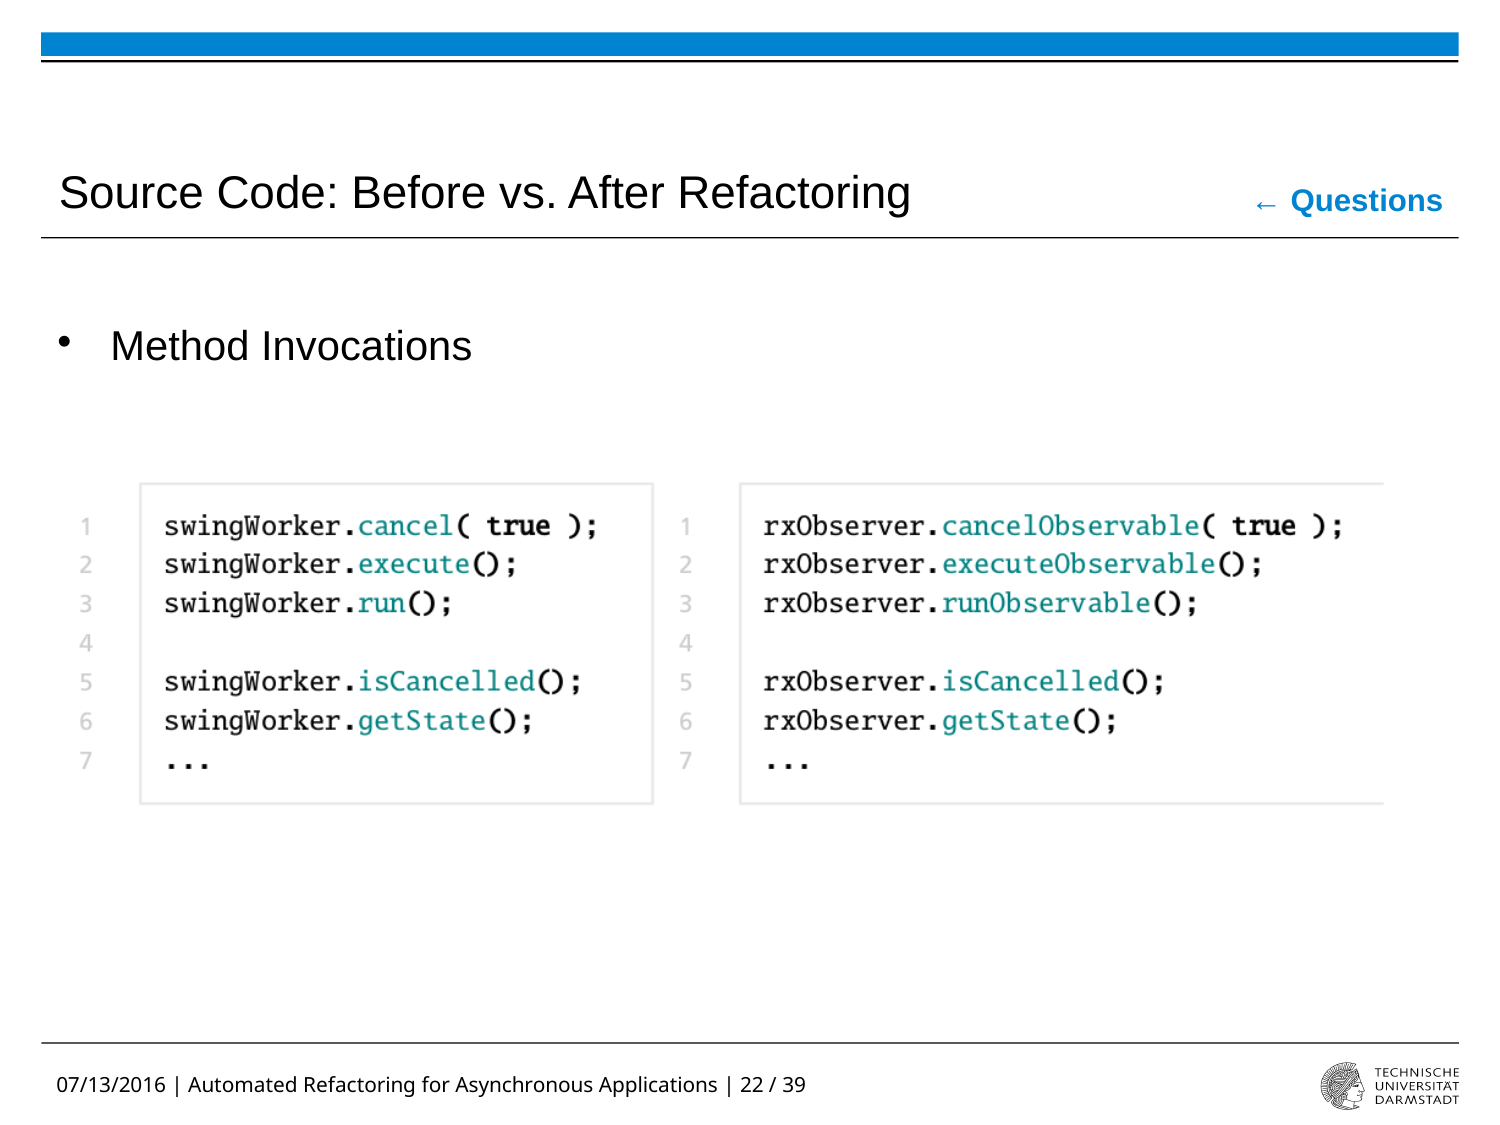

Source Code: Before vs. After Refactoring
← Questions
Method Invocations